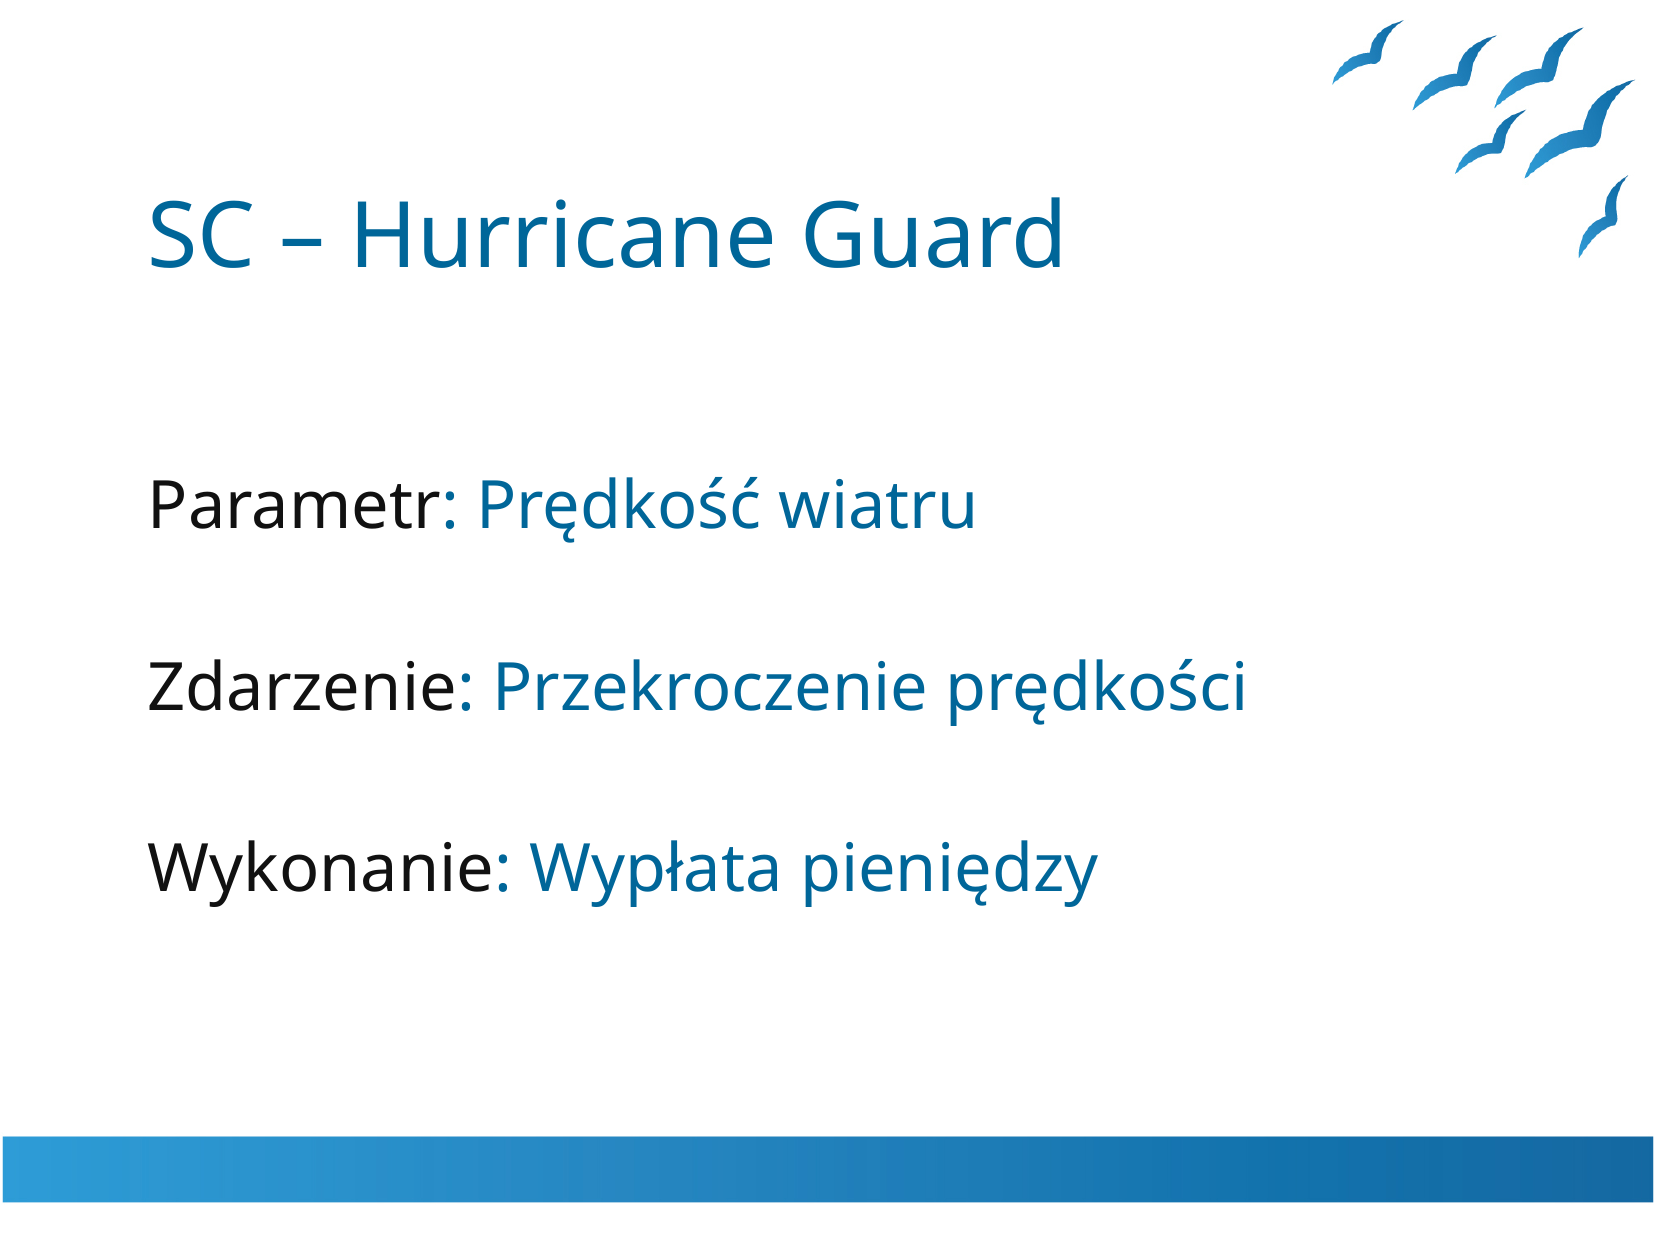

# SC – Hurricane Guard
Parametr: Prędkość wiatru
Zdarzenie: Przekroczenie prędkości
Wykonanie: Wypłata pieniędzy